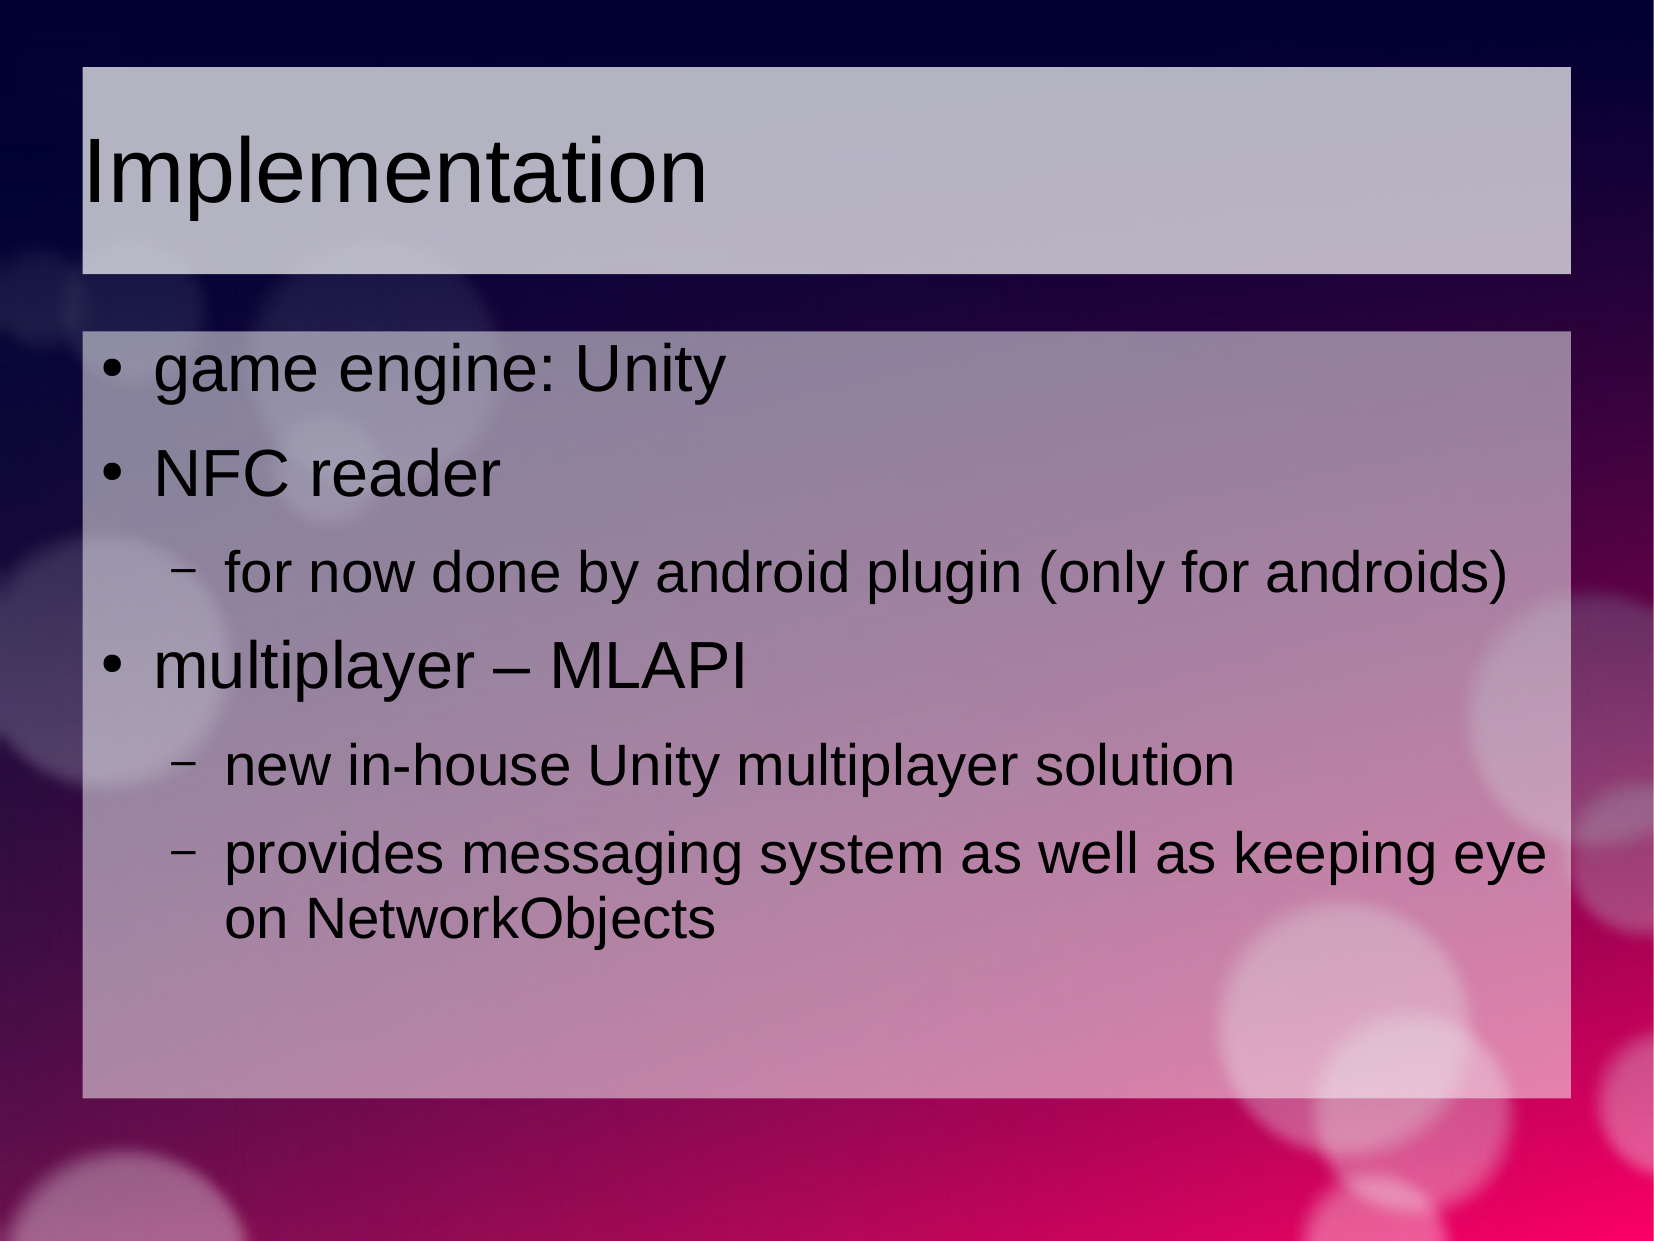

# Implementation
game engine: Unity
NFC reader
for now done by android plugin (only for androids)
multiplayer – MLAPI
new in-house Unity multiplayer solution
provides messaging system as well as keeping eye on NetworkObjects